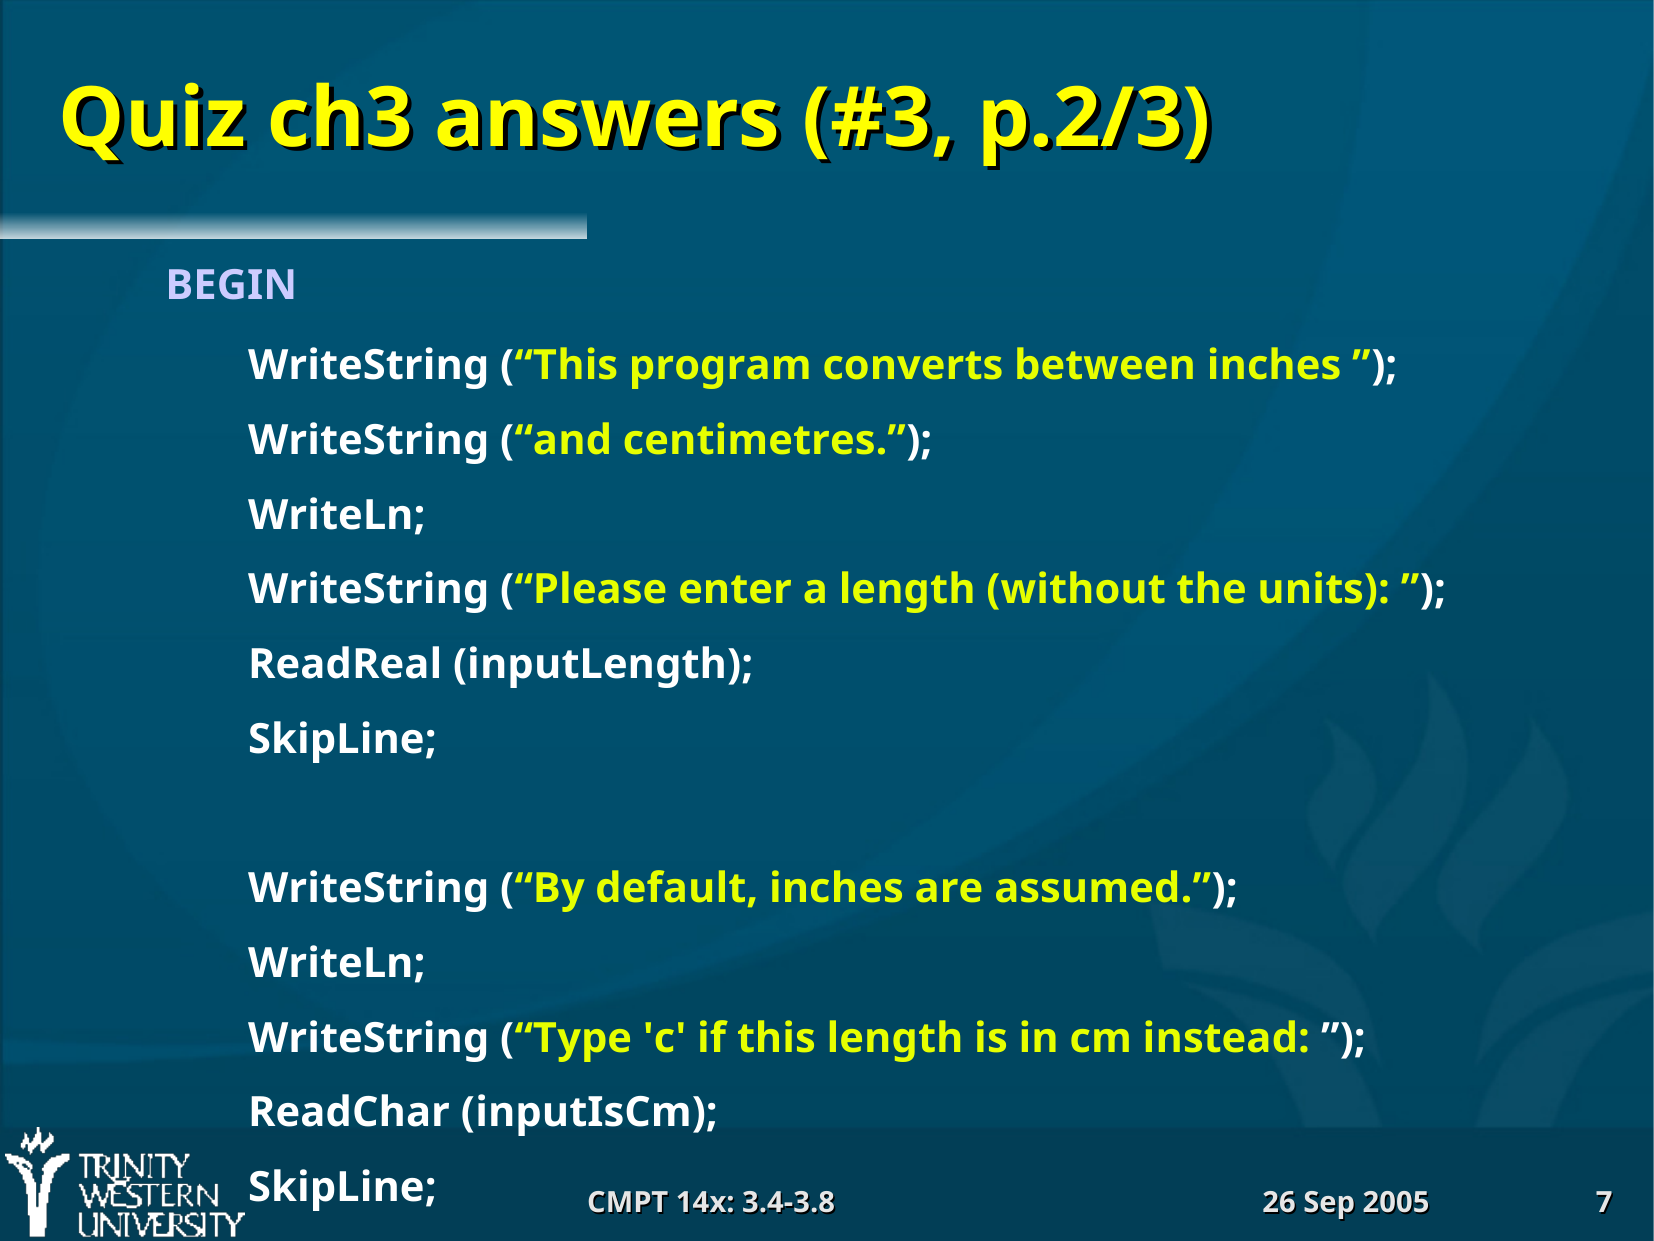

# Quiz ch3 answers (#3, p.2/3)
BEGIN
WriteString (“This program converts between inches ”);
WriteString (“and centimetres.”);
WriteLn;
WriteString (“Please enter a length (without the units): ”);
ReadReal (inputLength);
SkipLine;
WriteString (“By default, inches are assumed.”);
WriteLn;
WriteString (“Type 'c' if this length is in cm instead: ”);
ReadChar (inputIsCm);
SkipLine;
CMPT 14x: 3.4-3.8
26 Sep 2005
7